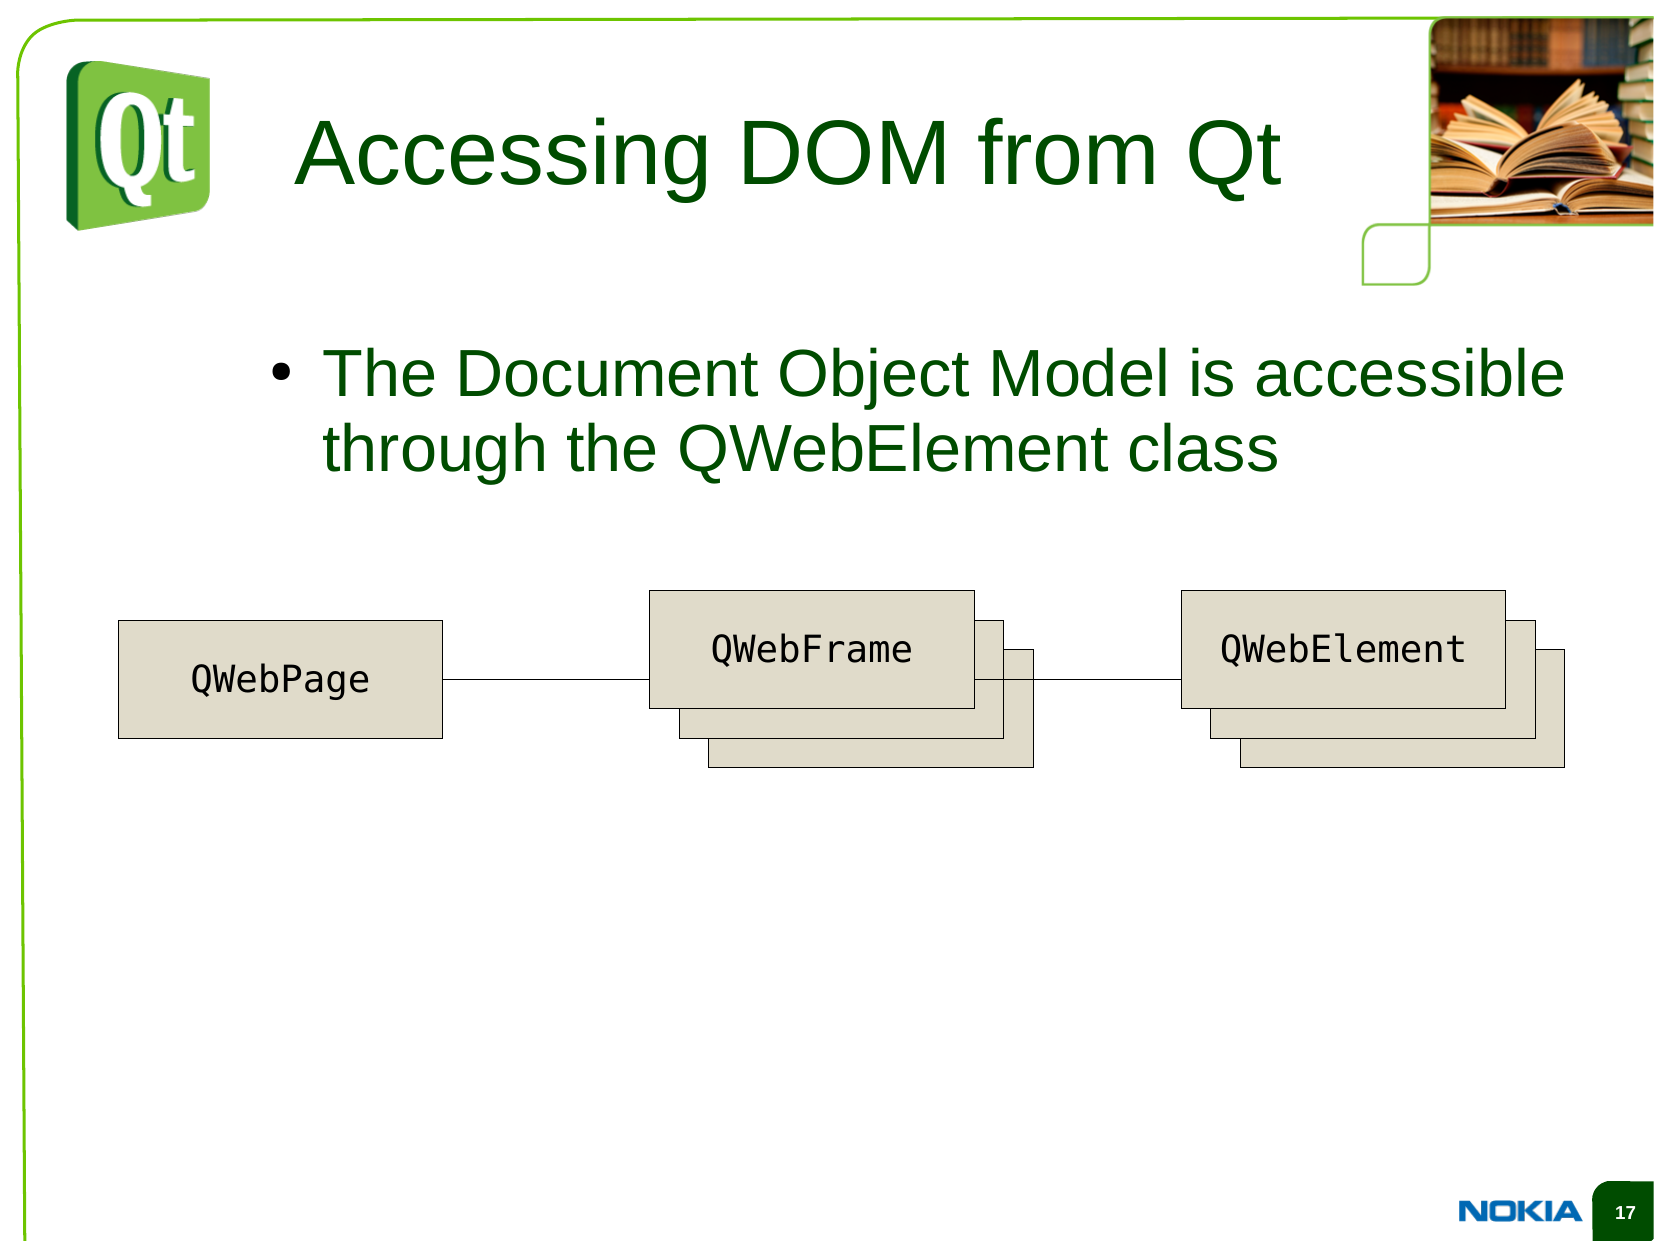

# Accessing DOM from Qt
The Document Object Model is accessible through the QWebElement class
QWebFrame
QWebElement
QWebPage